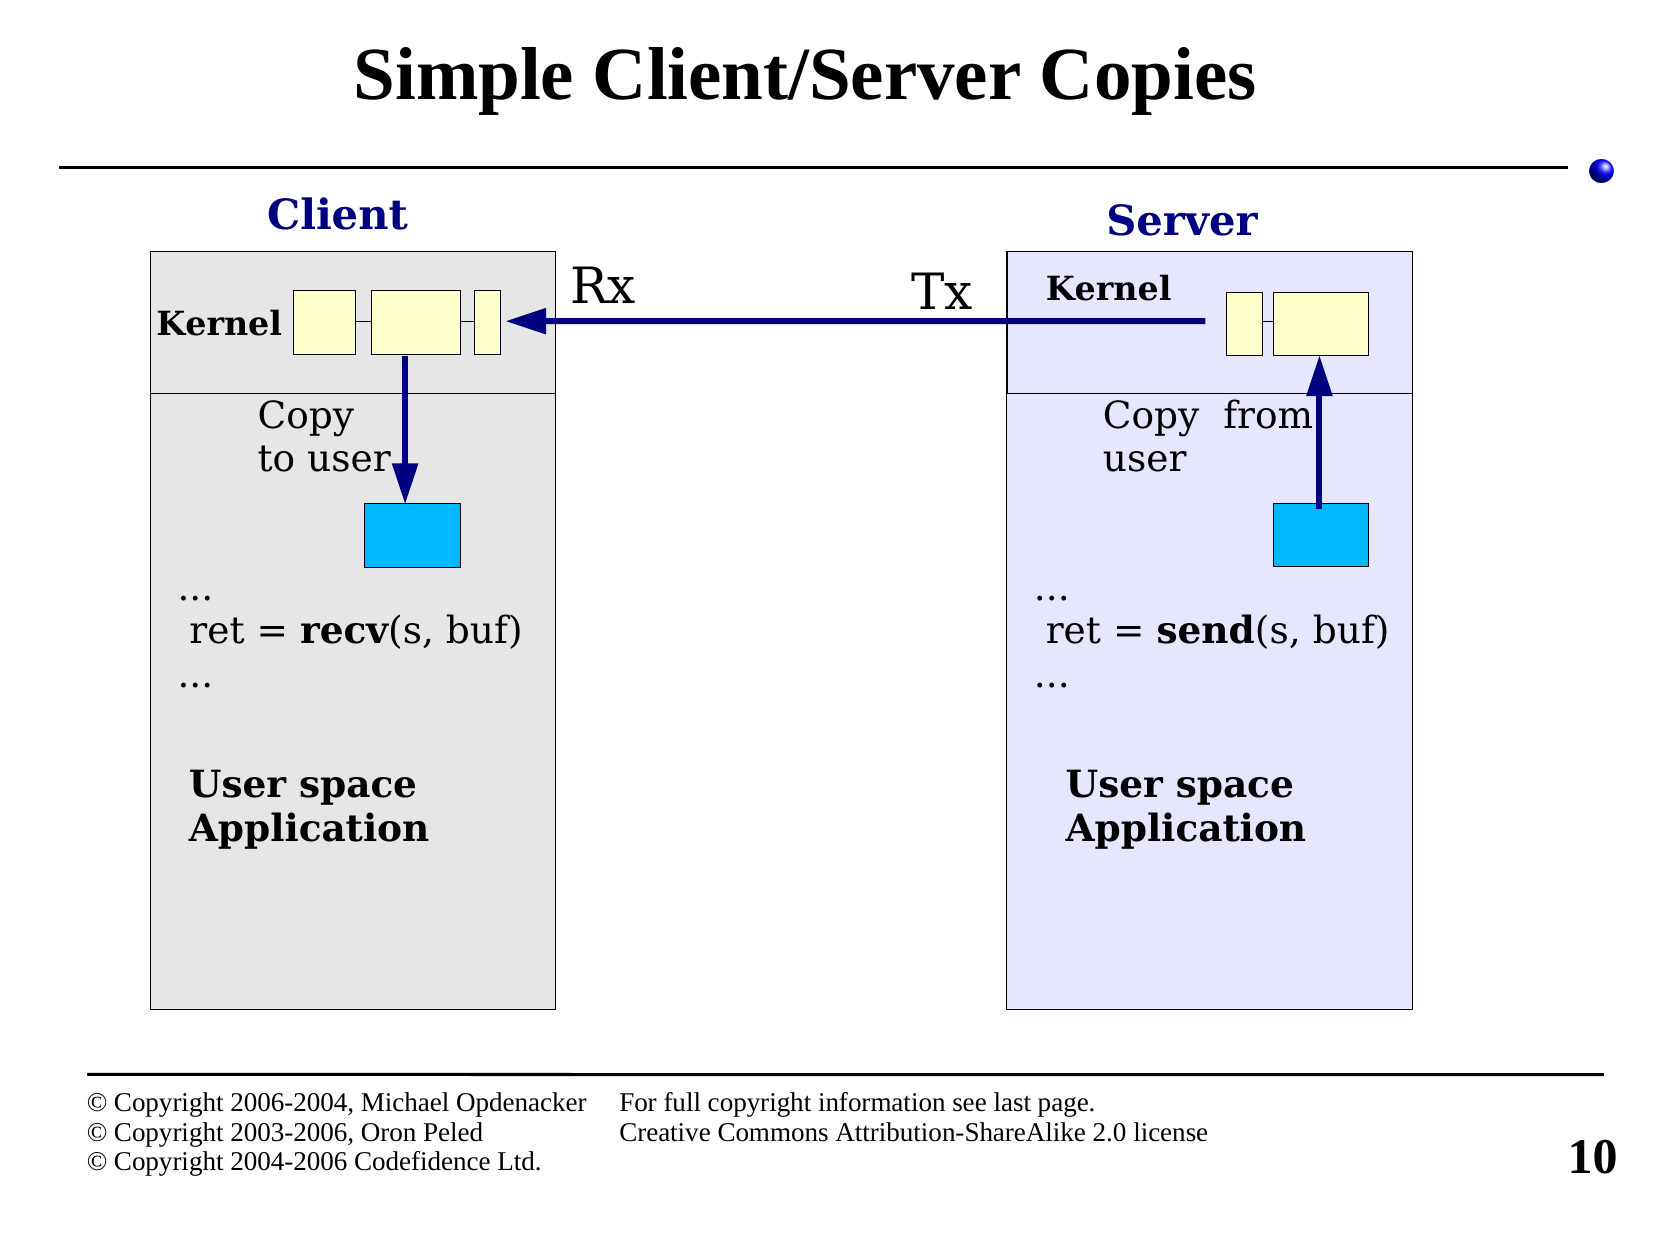

# Simple Client/Server Copies
Client
Server
 ...
 ret = recv(s, buf)
 ...
 ...
 ret = send(s, buf)
 ...
Rx
Tx
Kernel
Kernel
Copy
to user
Copy from
user
User space
Application
User space
Application